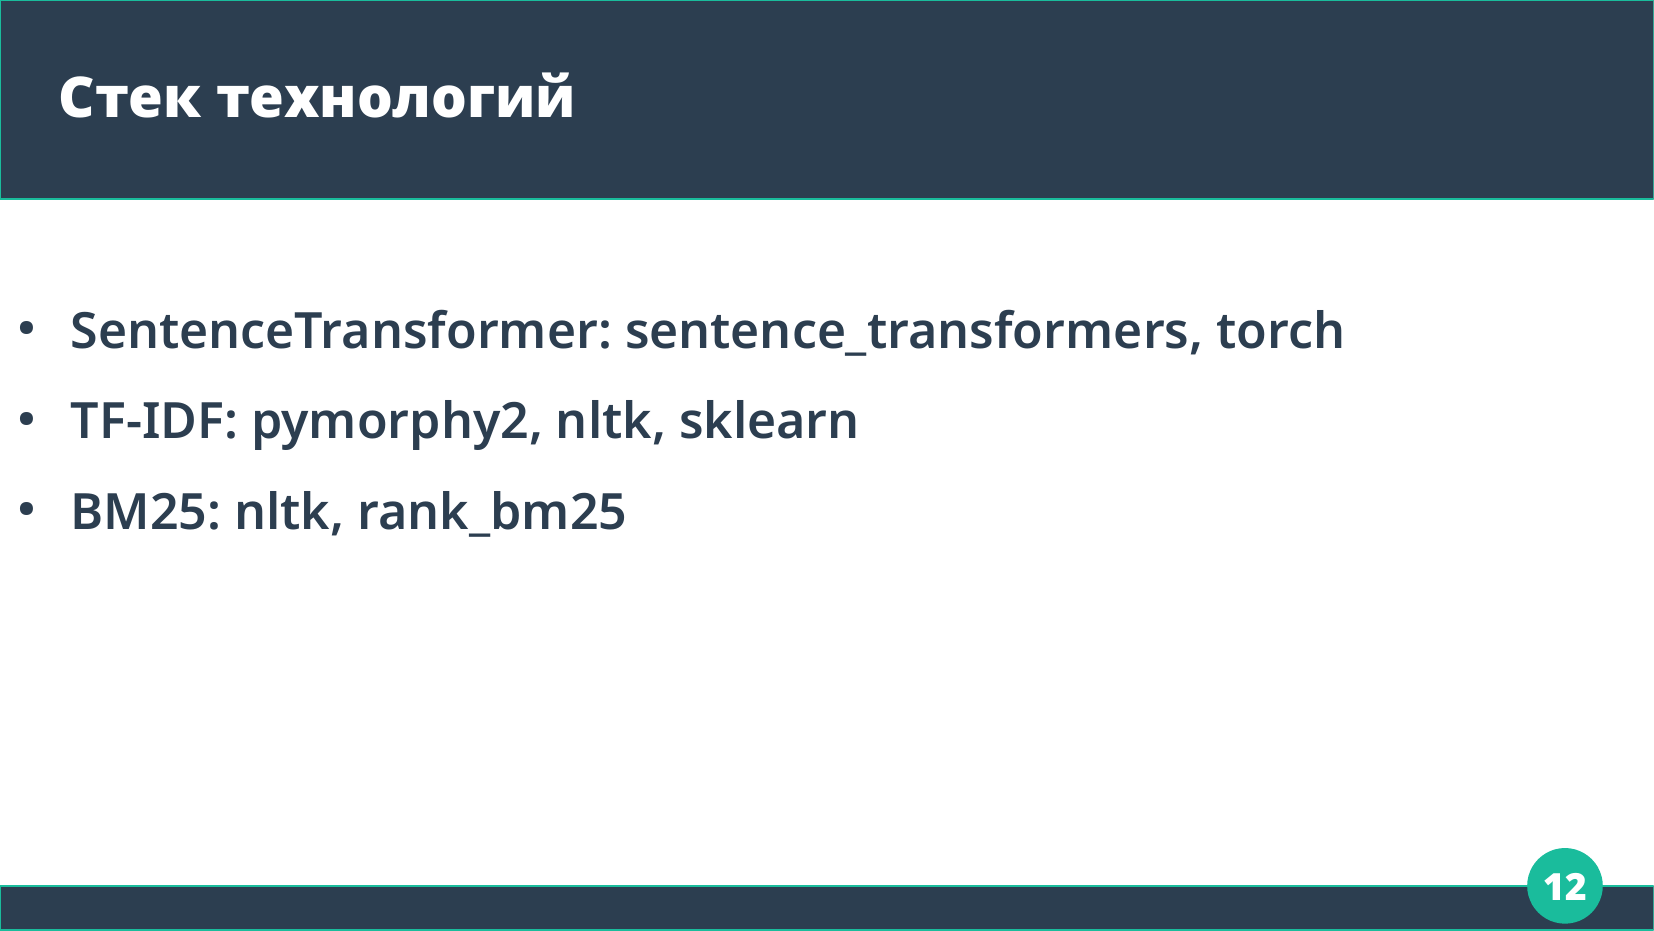

# Стек технологий
SentenceTransformer: sentence_transformers, torch
TF-IDF: pymorphy2, nltk, sklearn
BM25: nltk, rank_bm25
12